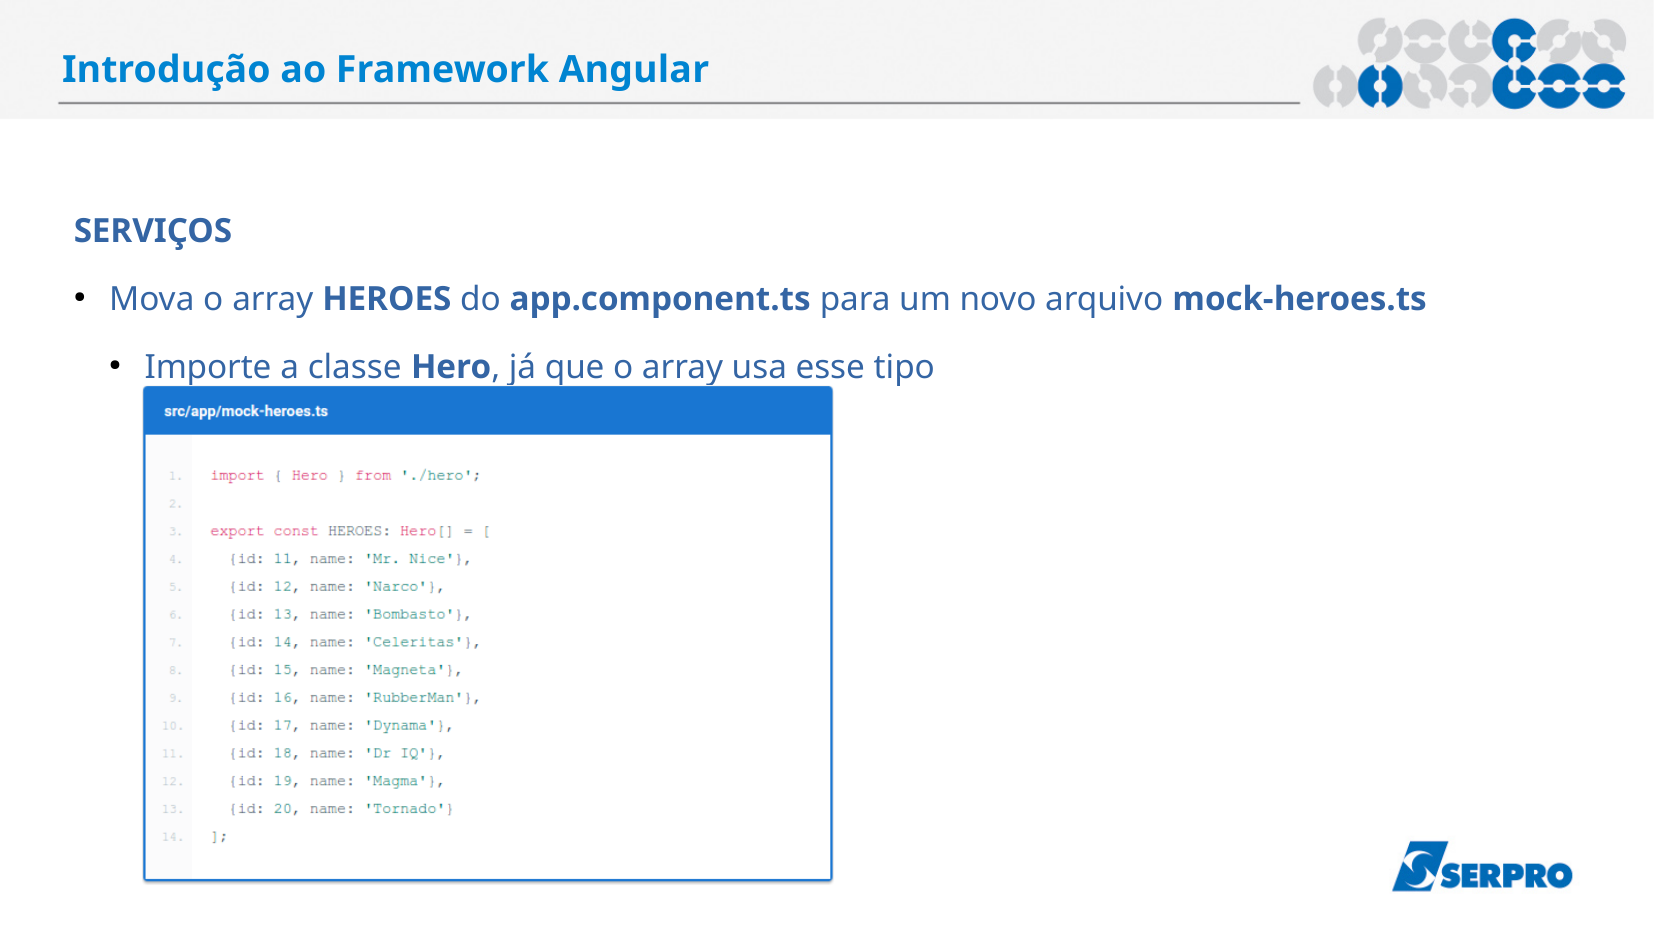

Introdução ao Framework Angular
SERVIÇOS
Mova o array HEROES do app.component.ts para um novo arquivo mock-heroes.ts
Importe a classe Hero, já que o array usa esse tipo